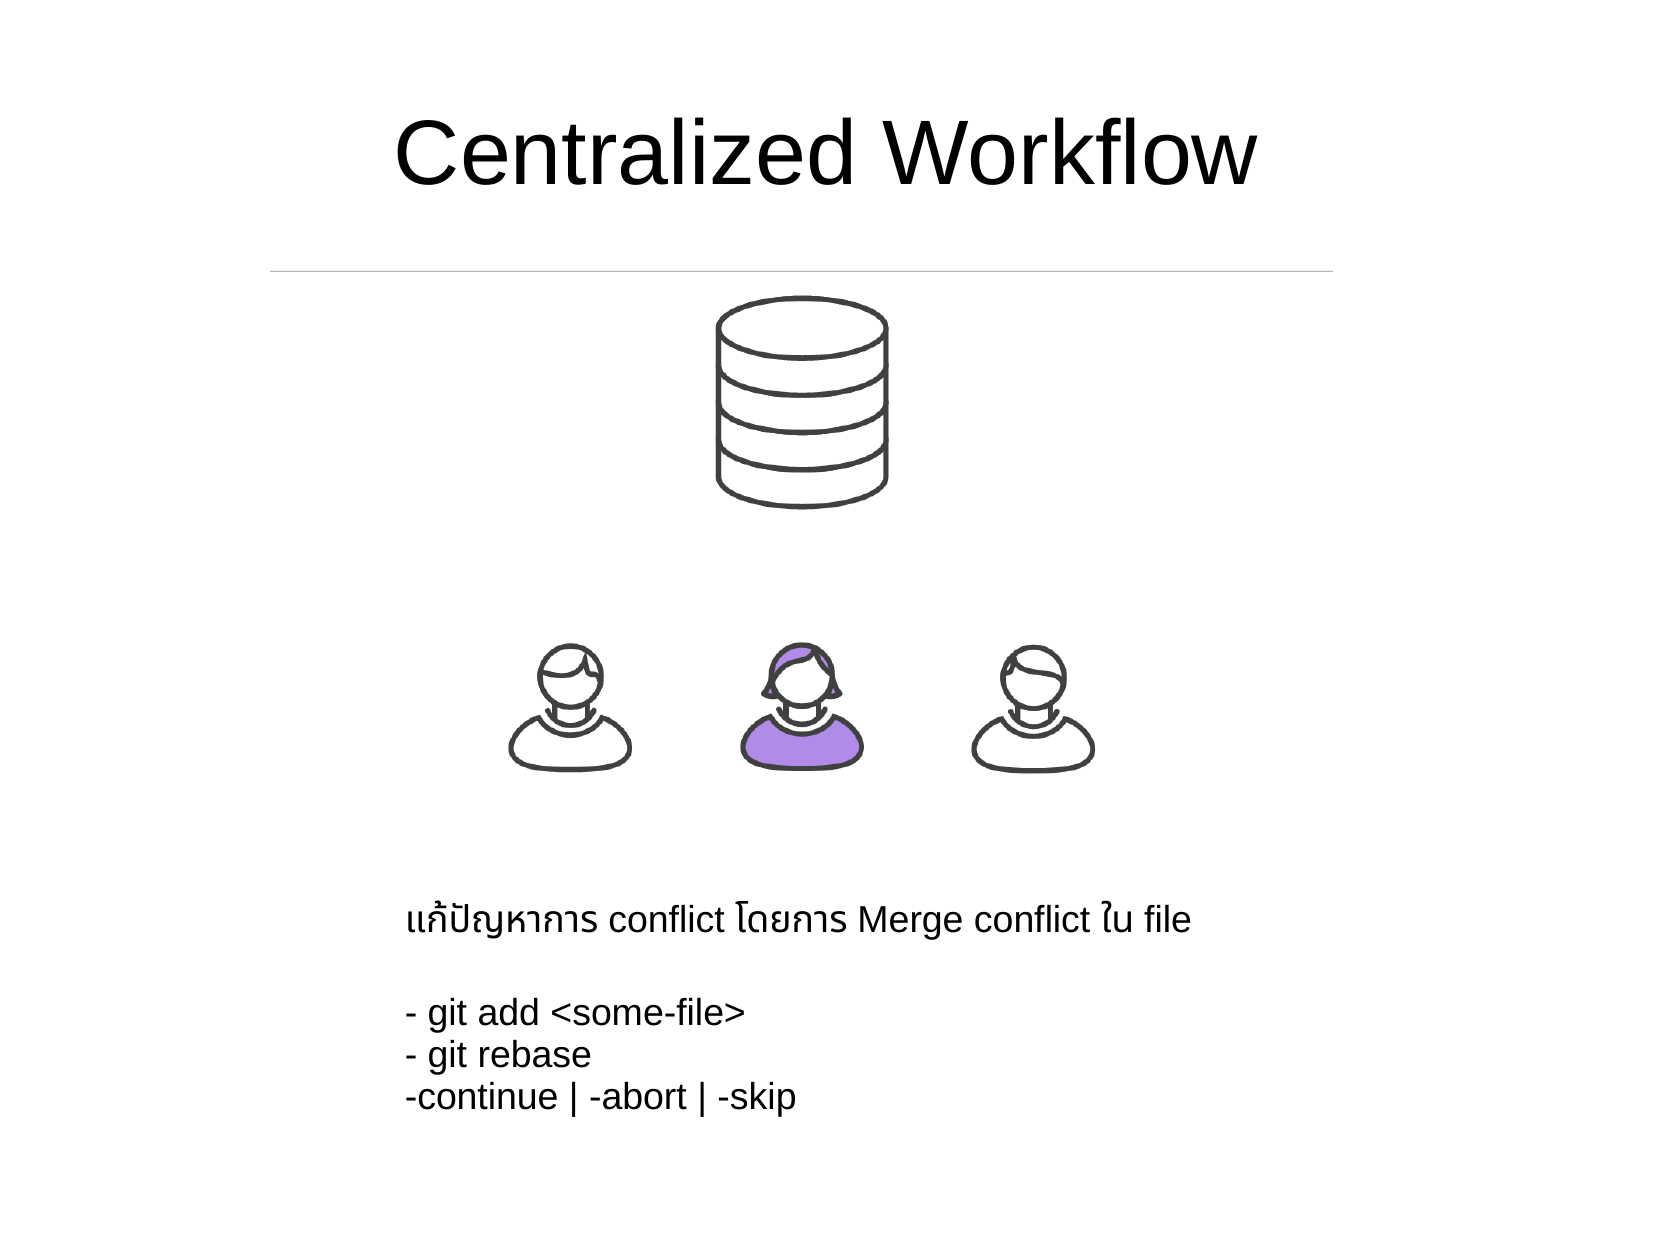

# Centralized Workflow
แก้ปัญหาการ conflict โดยการ Merge conflict ใน file
- git add <some-file>
- git rebase
-continue | -abort | -skip